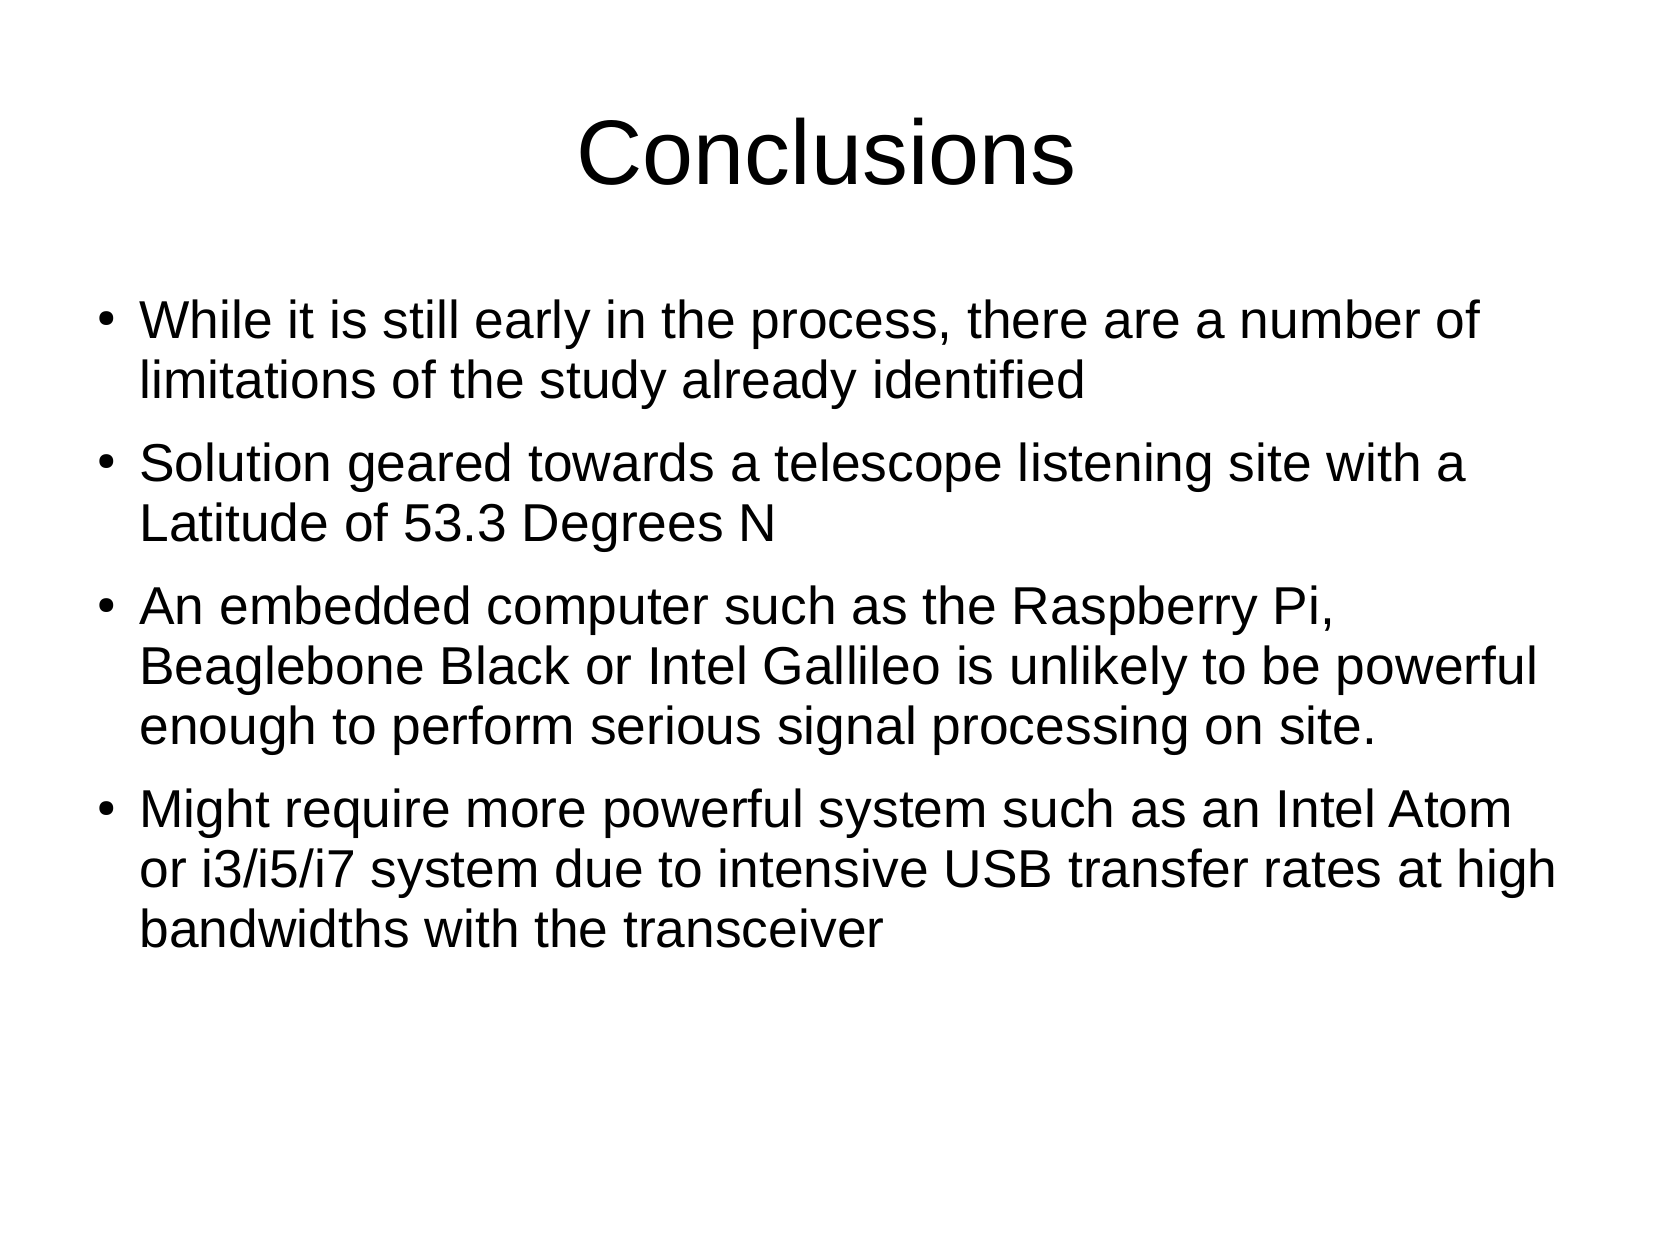

# Conclusions
While it is still early in the process, there are a number of limitations of the study already identified
Solution geared towards a telescope listening site with a Latitude of 53.3 Degrees N
An embedded computer such as the Raspberry Pi, Beaglebone Black or Intel Gallileo is unlikely to be powerful enough to perform serious signal processing on site.
Might require more powerful system such as an Intel Atom or i3/i5/i7 system due to intensive USB transfer rates at high bandwidths with the transceiver